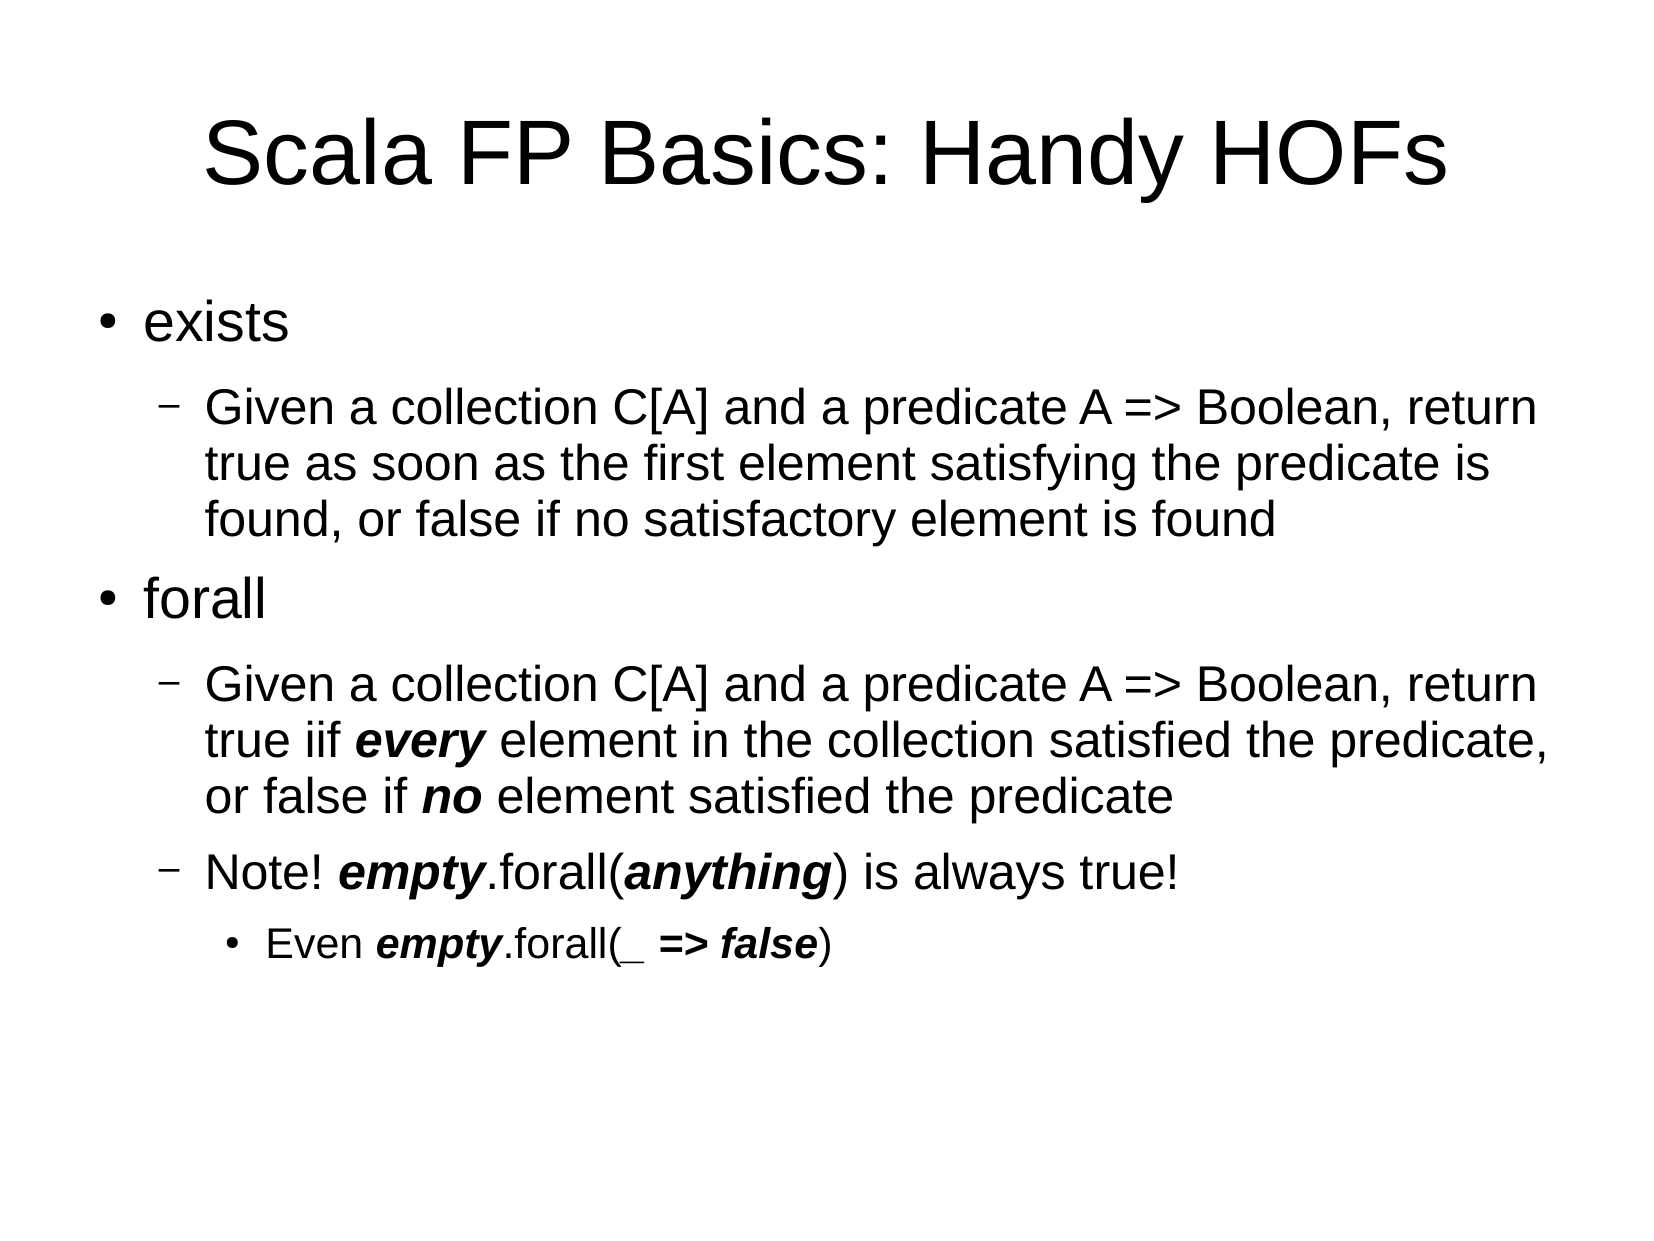

# Scala FP Basics: Handy HOFs
exists
Given a collection C[A] and a predicate A => Boolean, return true as soon as the first element satisfying the predicate is found, or false if no satisfactory element is found
forall
Given a collection C[A] and a predicate A => Boolean, return true iif every element in the collection satisfied the predicate, or false if no element satisfied the predicate
Note! empty.forall(anything) is always true!
Even empty.forall(_ => false)